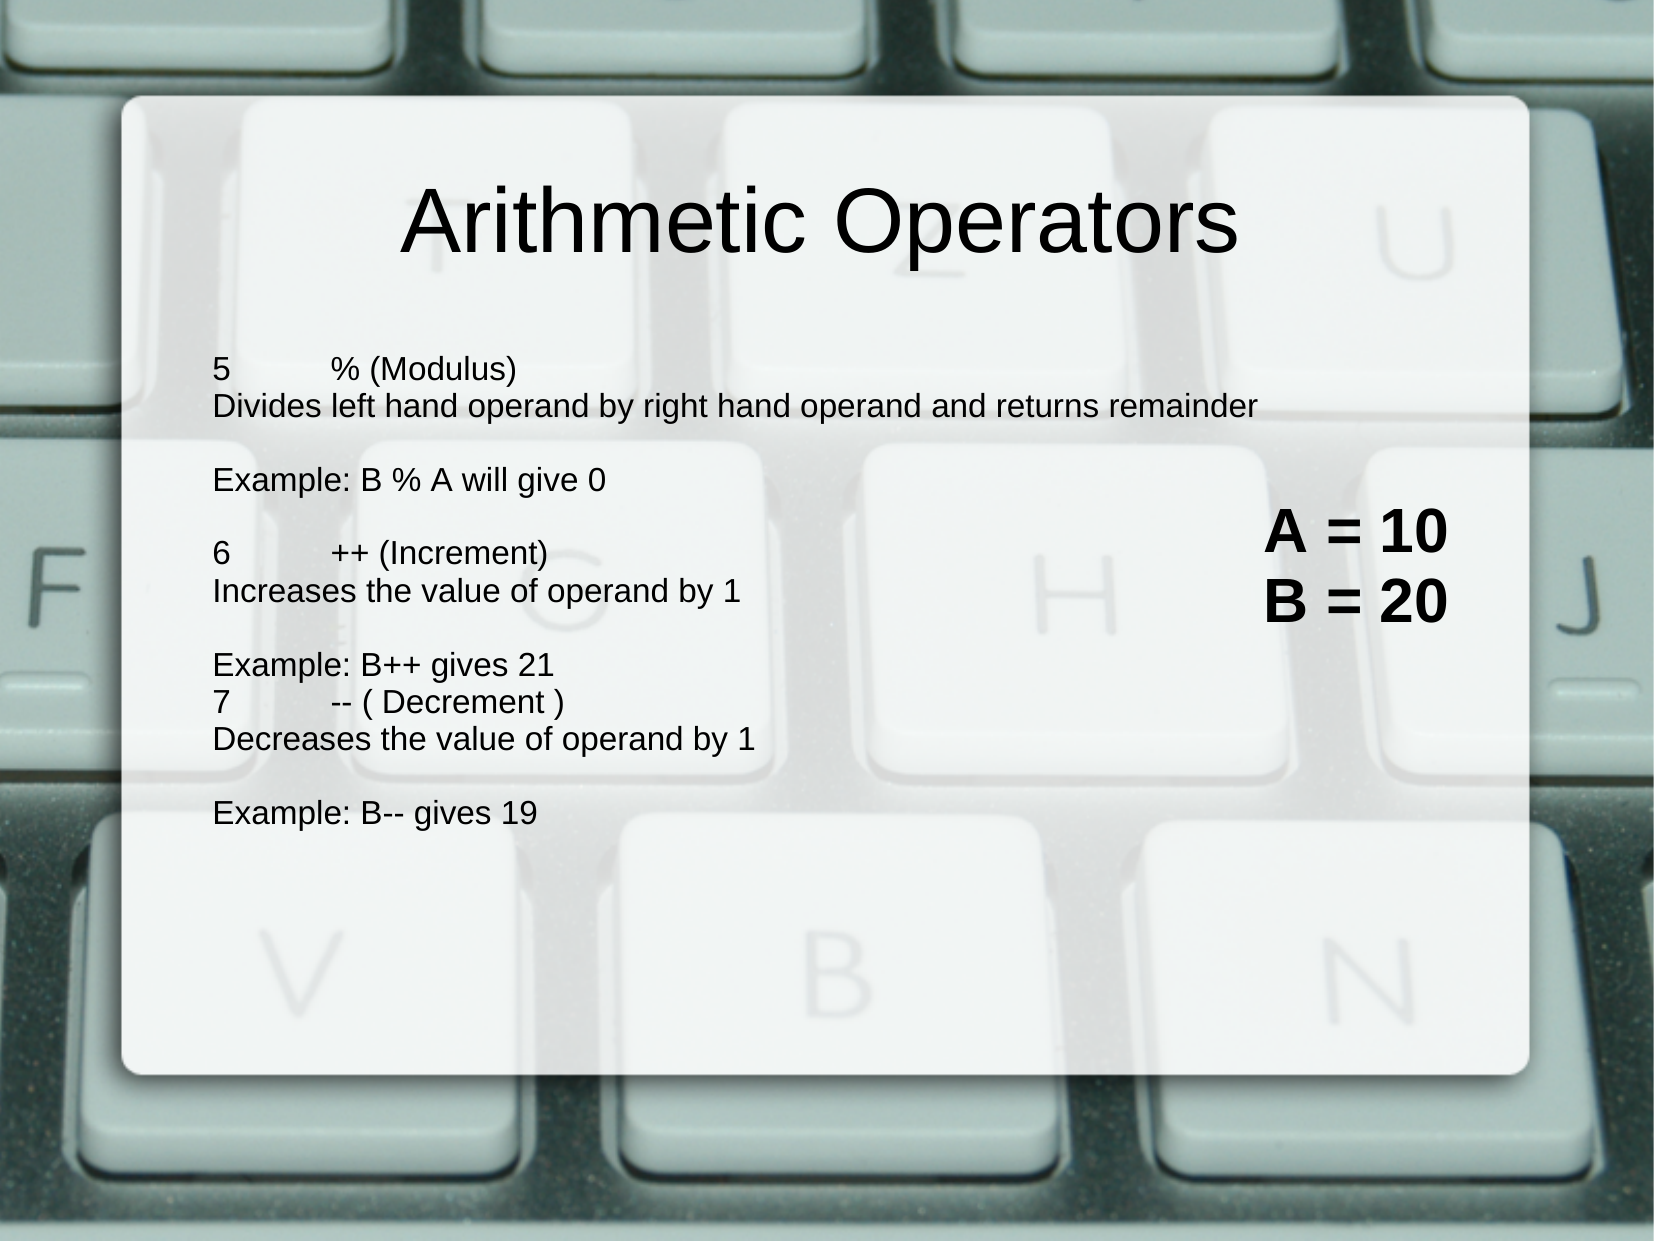

# Arithmetic Operators
5	% (Modulus)
Divides left hand operand by right hand operand and returns remainder
Example: B % A will give 0
6	++ (Increment)
Increases the value of operand by 1
Example: B++ gives 21
7	-- ( Decrement )
Decreases the value of operand by 1
Example: B-- gives 19
A = 10
B = 20